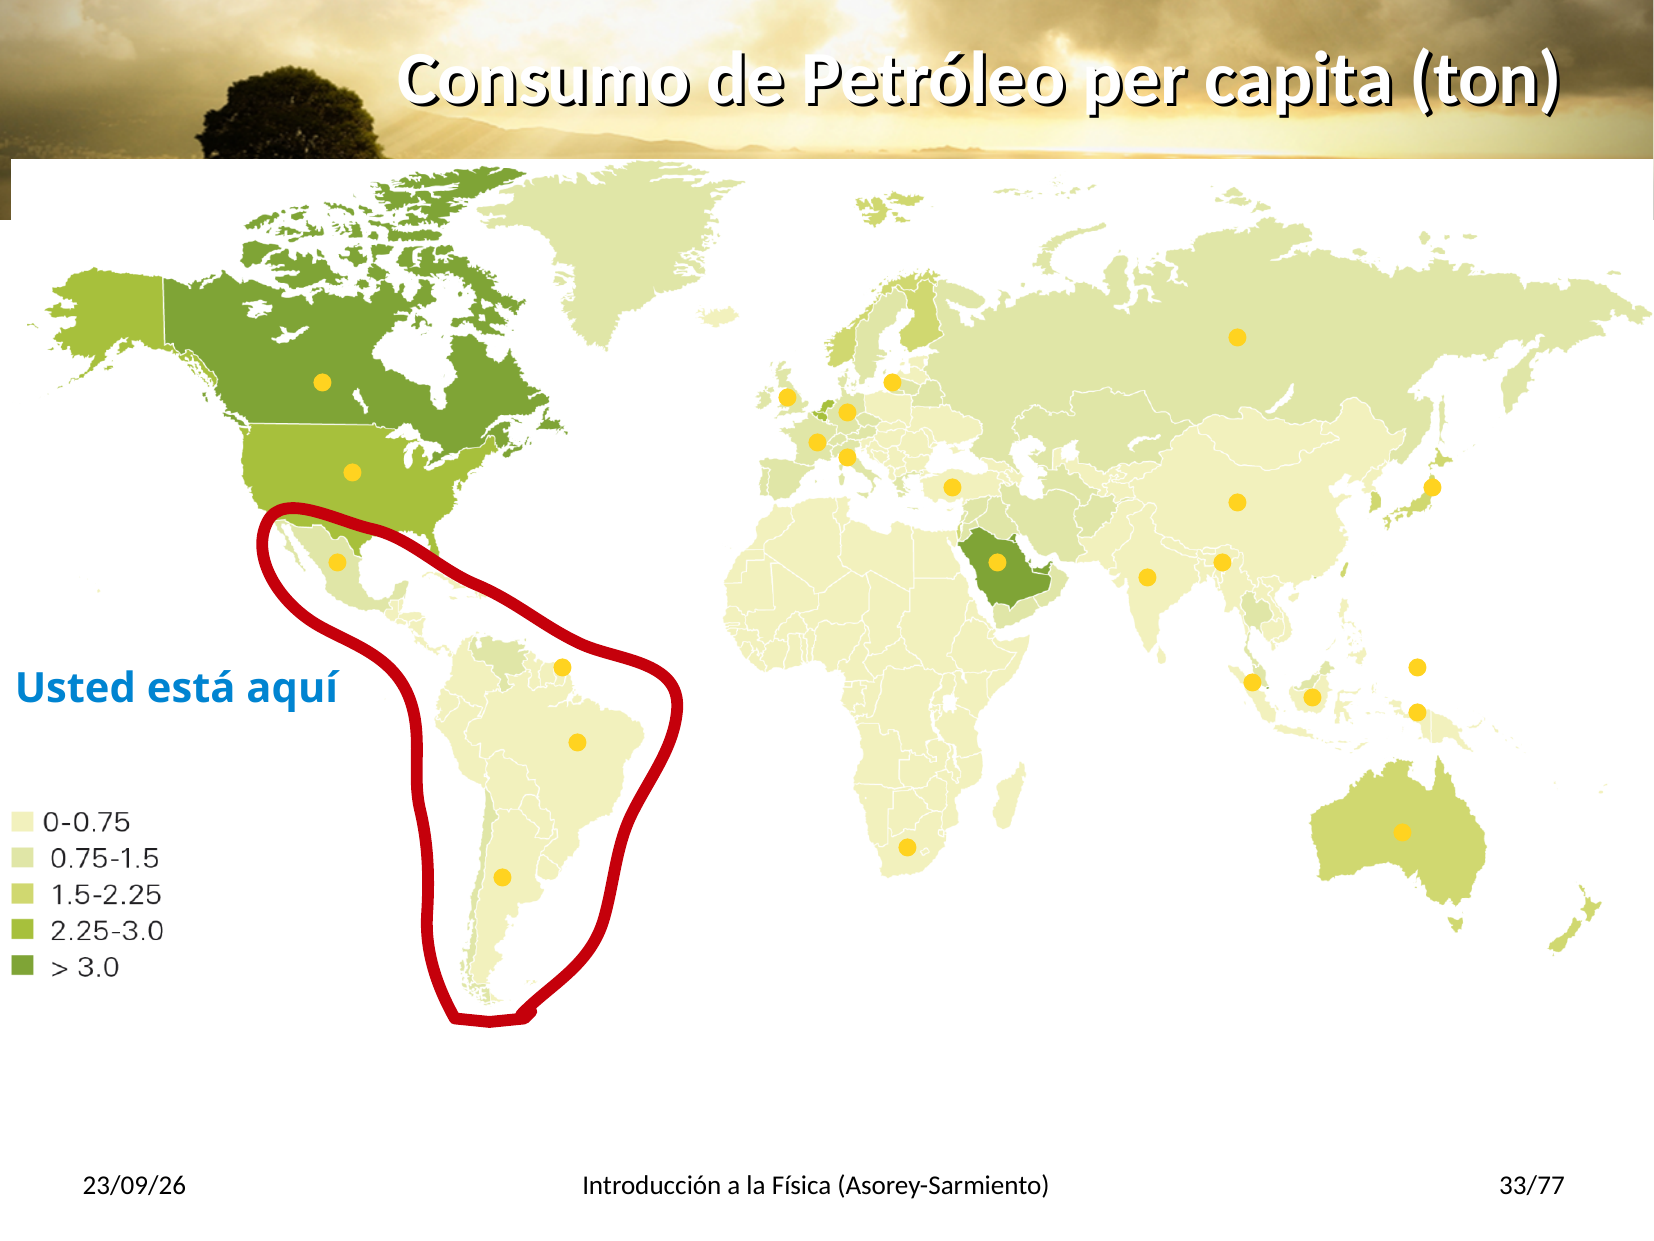

# Consumo de Petróleo per capita (ton)
Usted está aquí
Introducción a la Física (Asorey-Sarmiento)
33